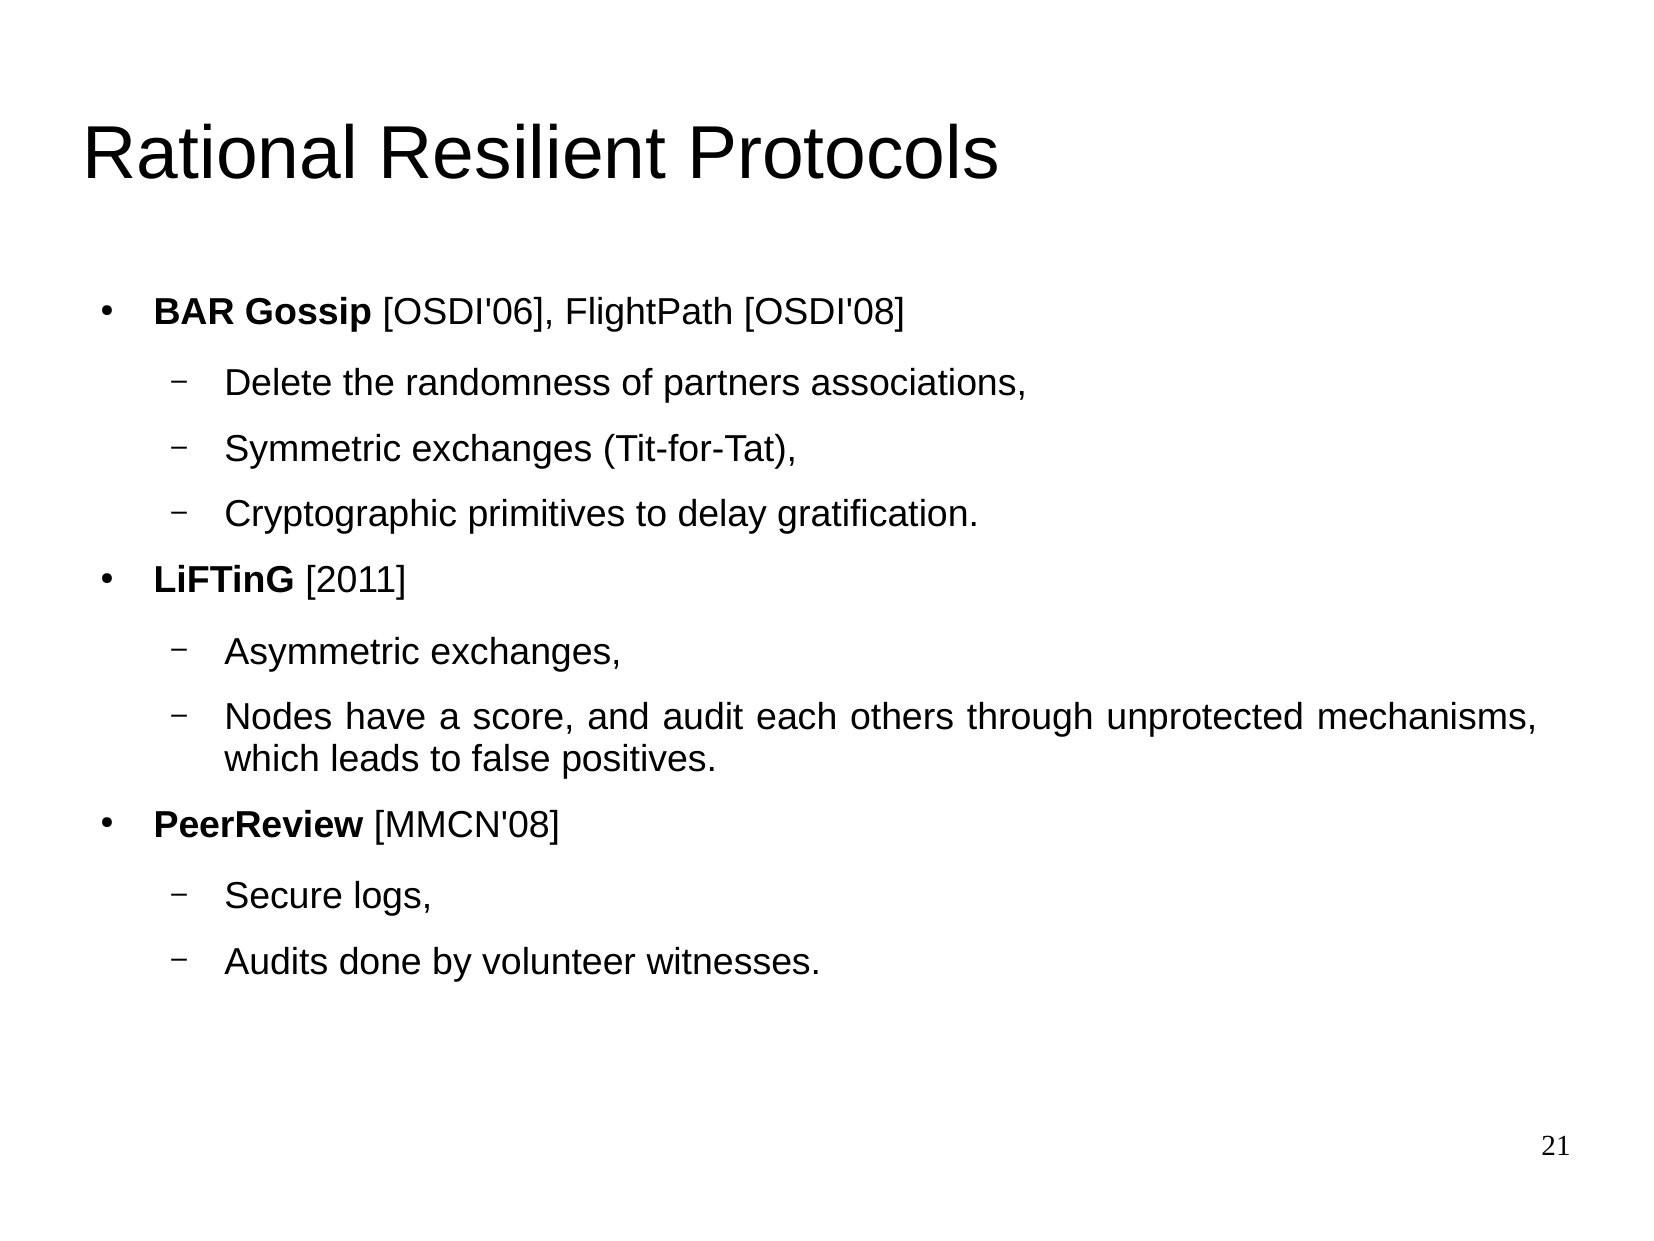

# Rational Resilient Protocols
BAR Gossip [OSDI'06], FlightPath [OSDI'08]
Delete the randomness of partners associations,
Symmetric exchanges (Tit-for-Tat),
Cryptographic primitives to delay gratification.
LiFTinG [2011]
Asymmetric exchanges,
Nodes have a score, and audit each others through unprotected mechanisms, which leads to false positives.
PeerReview [MMCN'08]
Secure logs,
Audits done by volunteer witnesses.
21